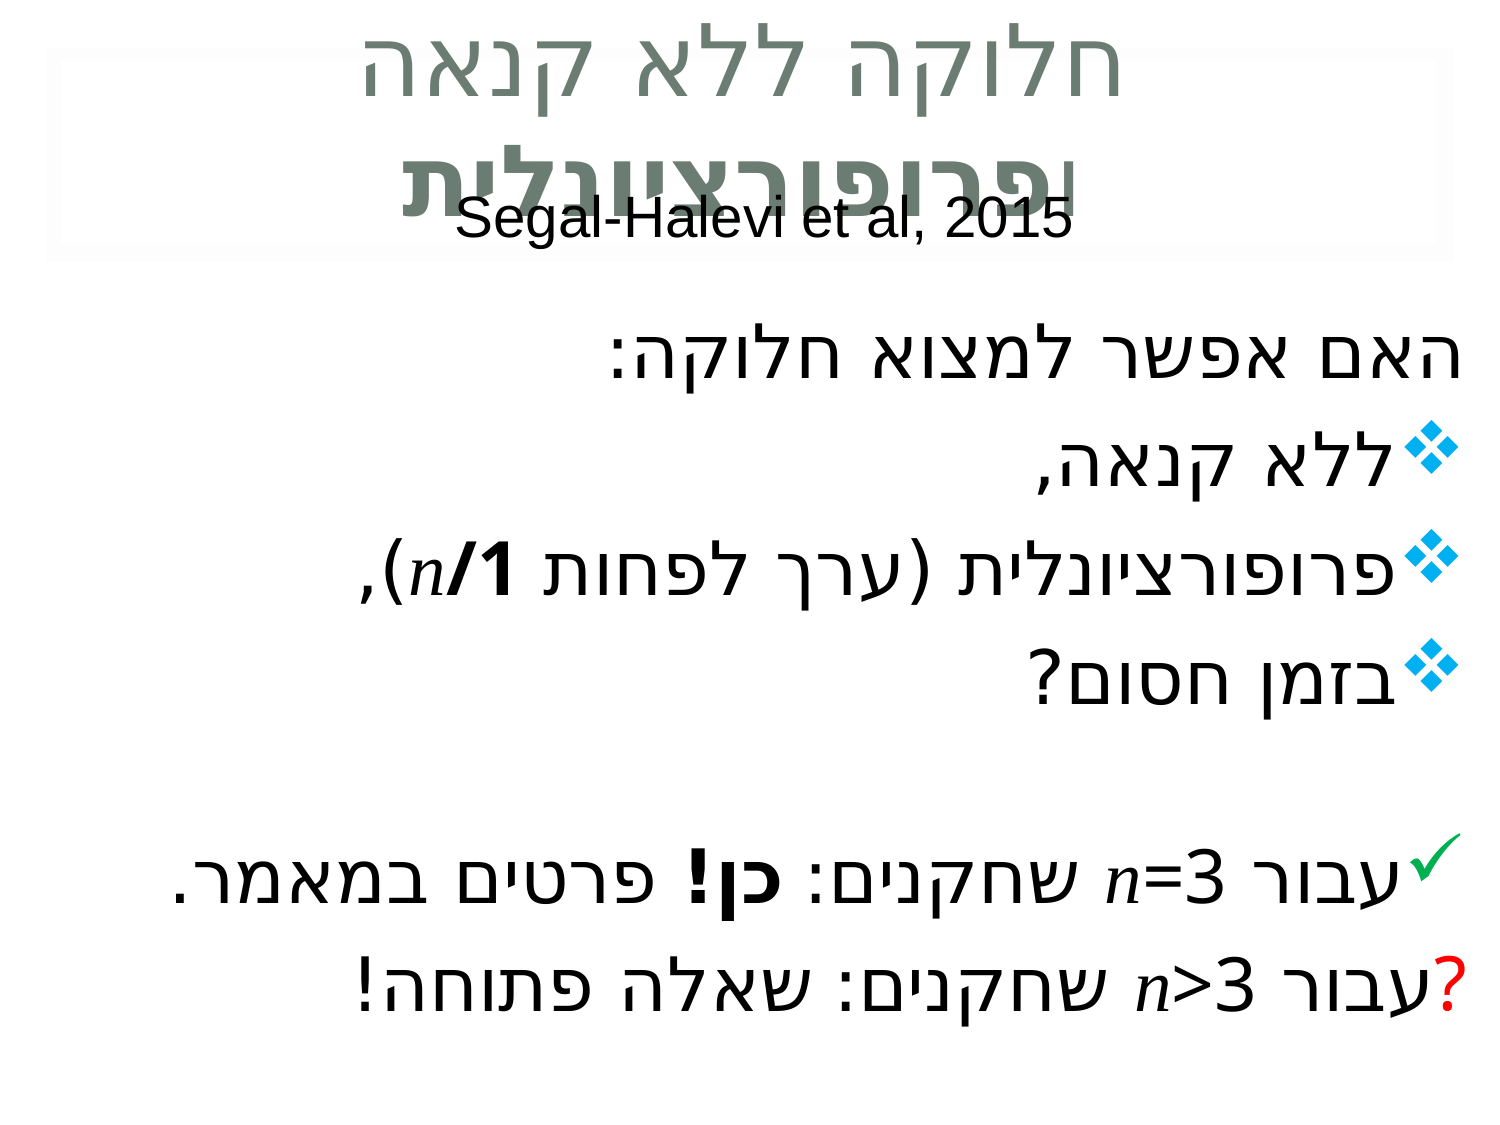

חלוקה ללא קנאה ופרופורציונלית
Segal-Halevi et al, 2015
האם אפשר למצוא חלוקה:
ללא קנאה,
פרופורציונלית (ערך לפחות 1/n),
בזמן חסום?
עבור n=3 שחקנים: כן! פרטים במאמר.
עבור n>3 שחקנים: שאלה פתוחה!